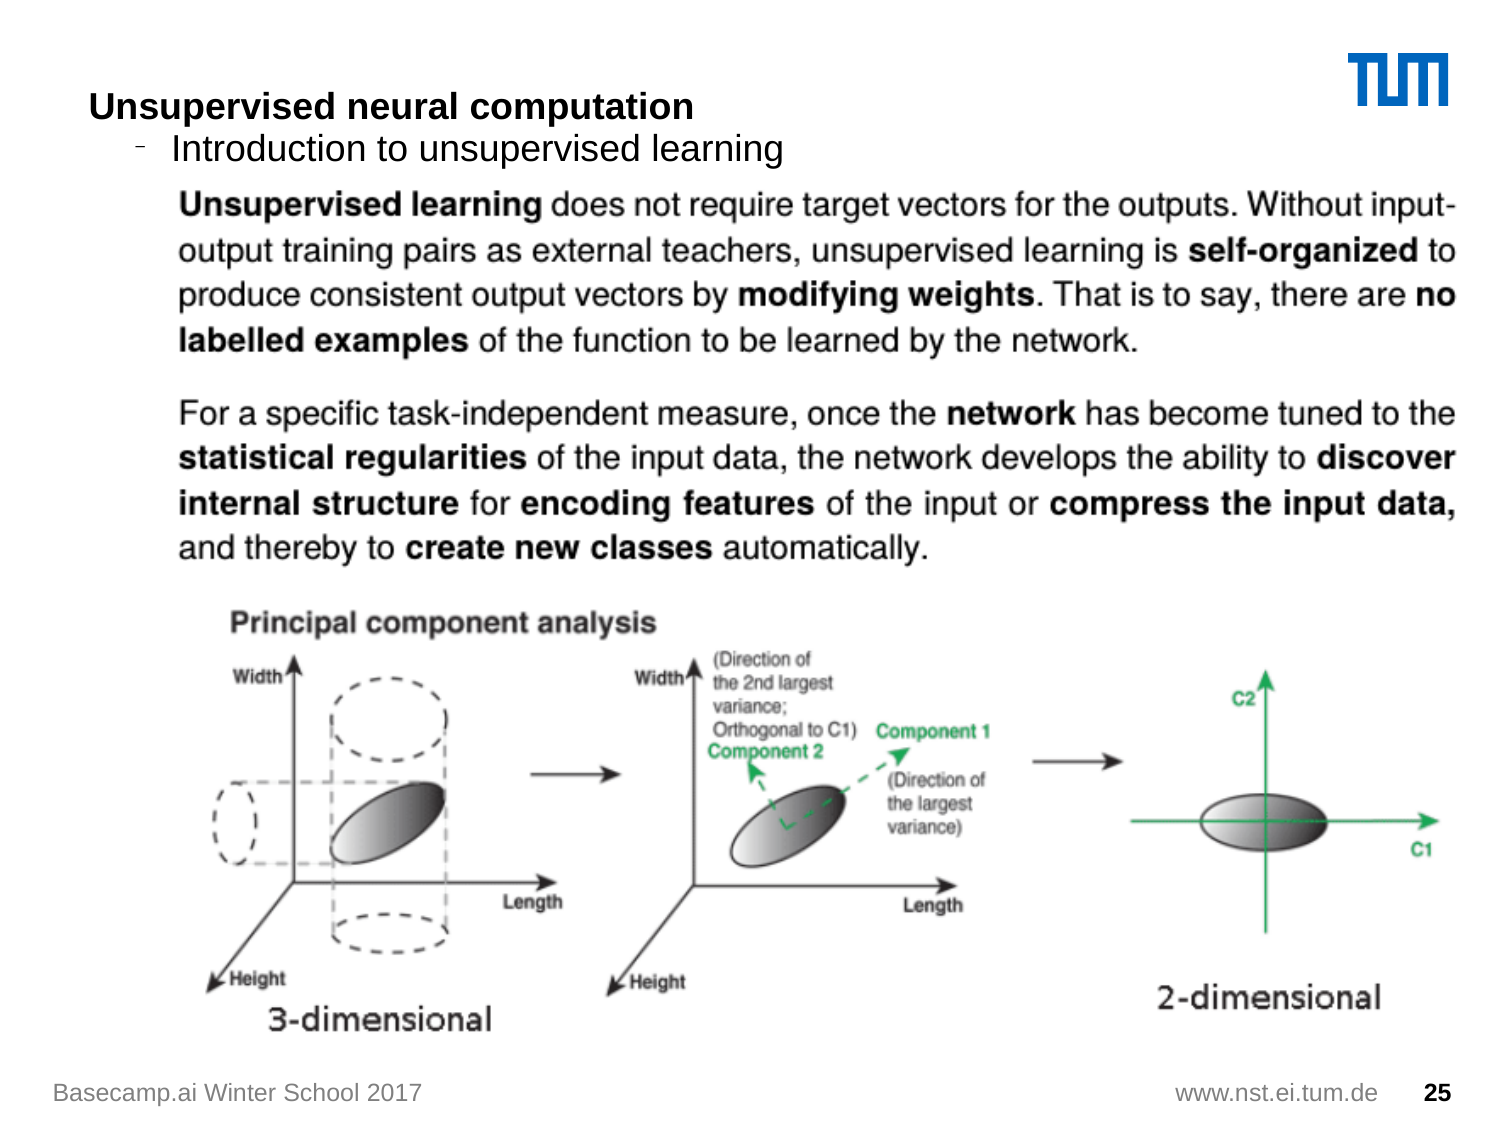

Unsupervised neural computation
Introduction to unsupervised learning
Basecamp.ai Winter School 2017
25